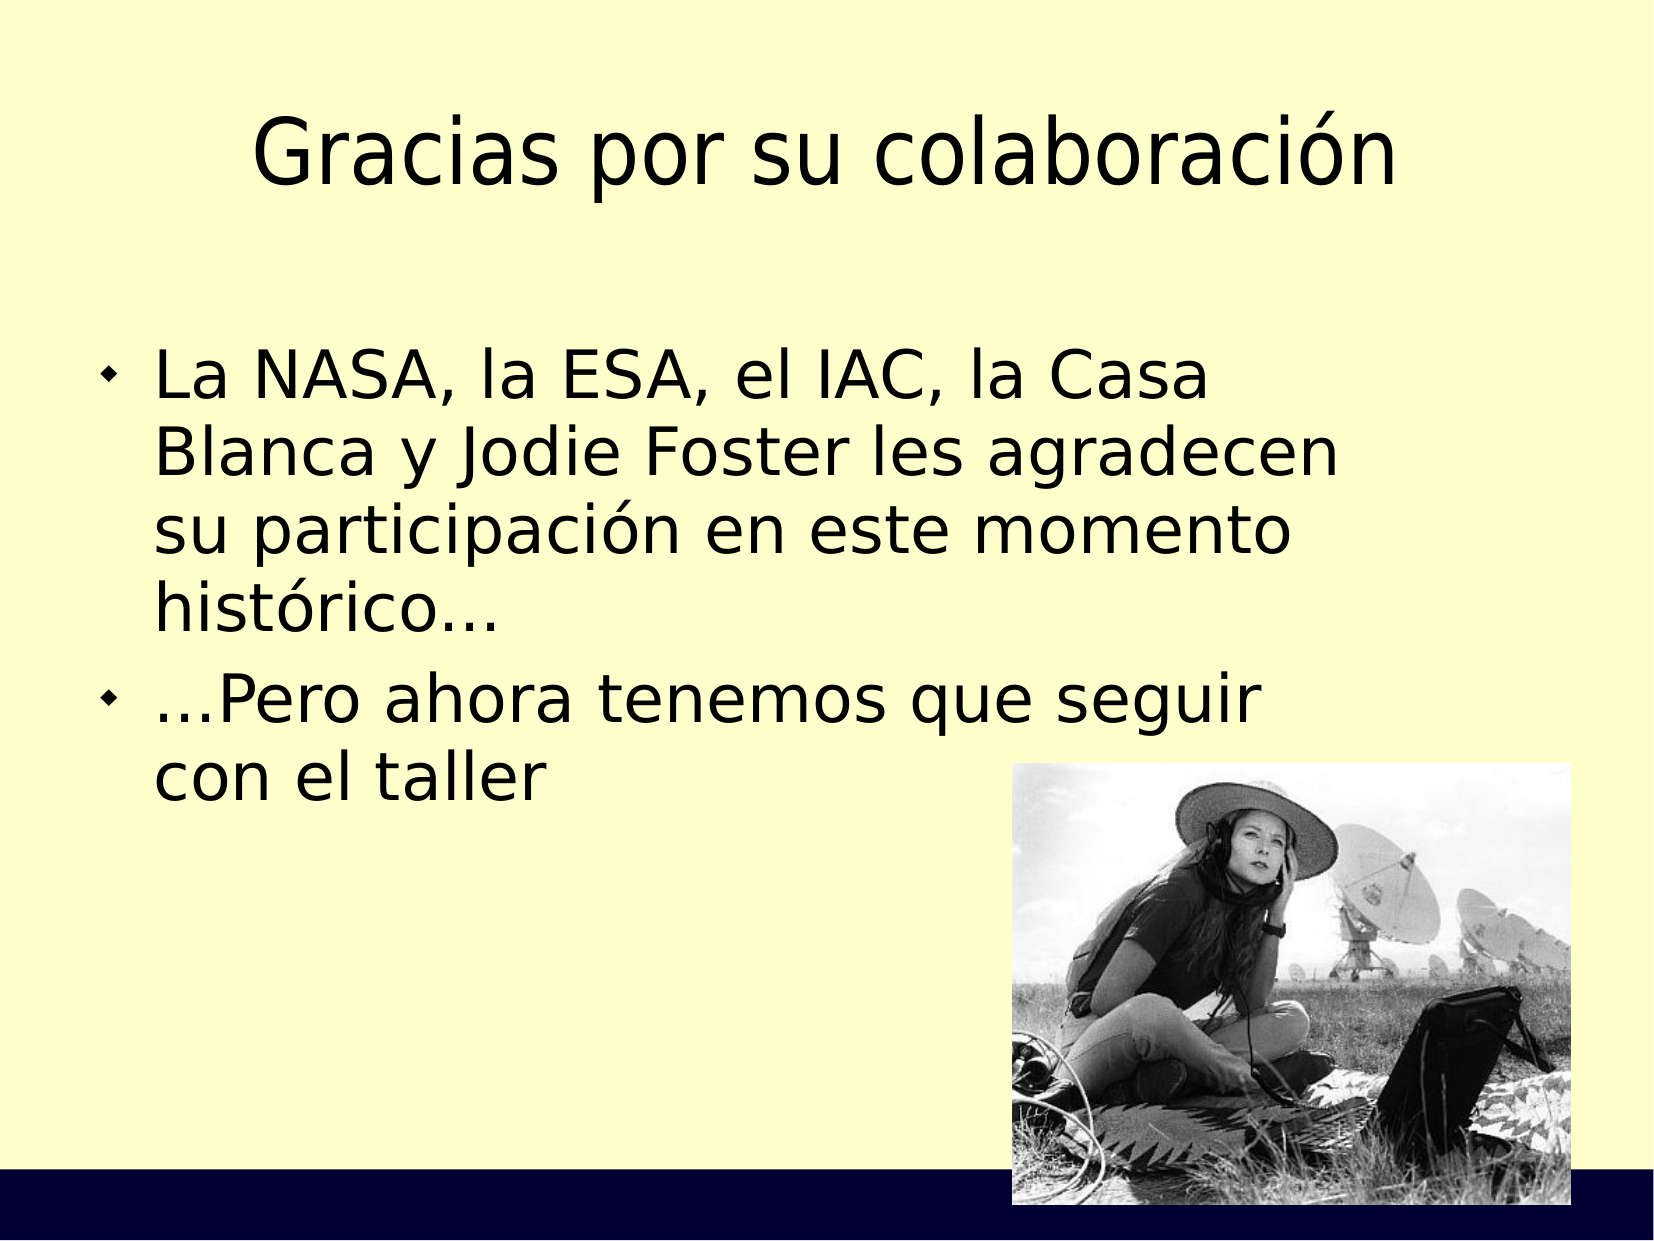

# Gracias por su colaboración
La NASA, la ESA, el IAC, la Casa Blanca y Jodie Foster les agradecen su participación en este momento histórico...
...Pero ahora tenemos que seguir con el taller